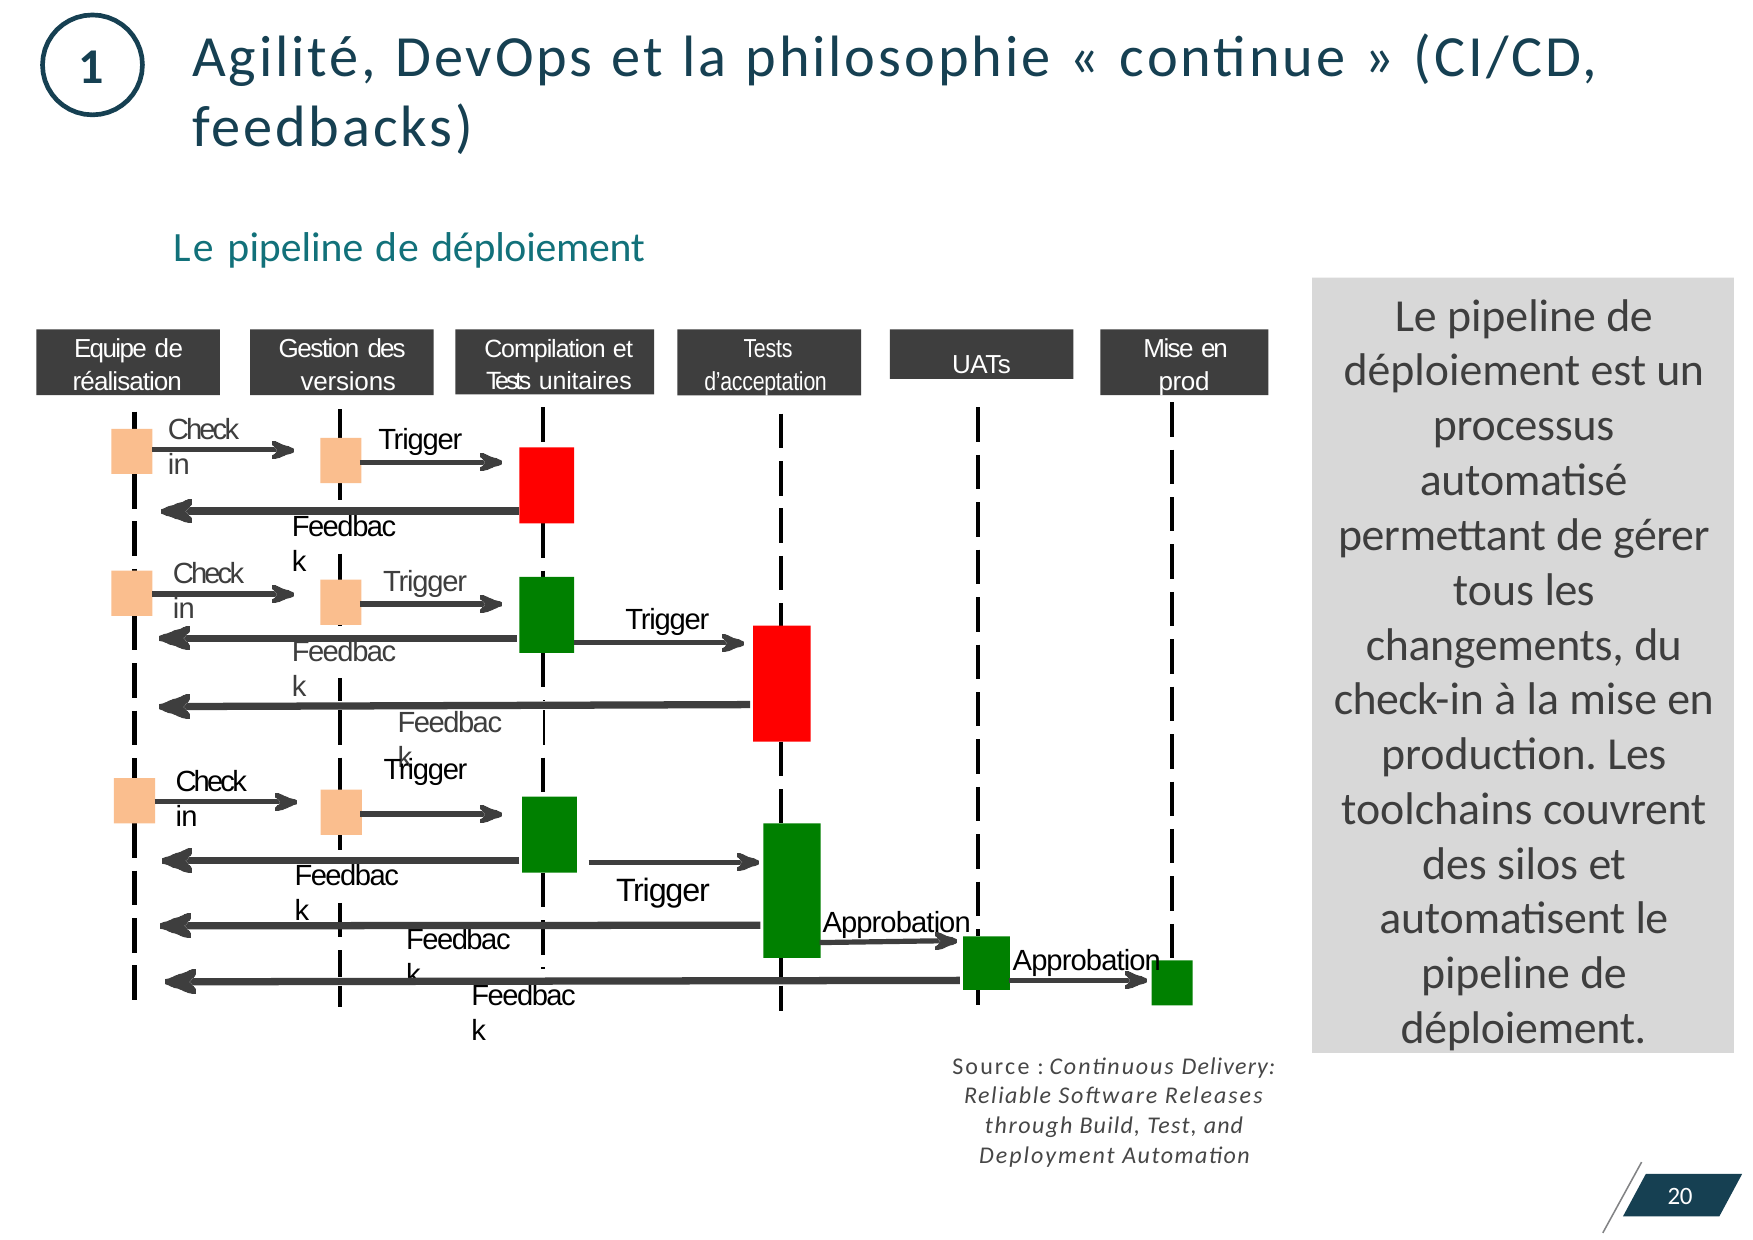

# Agilité, DevOps et la philosophie « continue » (CI/CD, feedbacks)
1
Le pipeline de déploiement
Le pipeline de déploiement est un processus automatisé permettant de gérer tous les changements, du check-in à la mise en production. Les toolchains couvrent des silos et automatisent le pipeline de déploiement.
Tests d’acceptation
UATs
Equipe de réalisation
Gestion des versions
Compilation et Tests unitaires
Mise en prod
Check in
Trigger
Feedback
Check in
Trigger
Trigger
Feedback
Feedback
Trigger
Check in
Feedback
Trigger
Approbation
Feedback
Approbation
Feedback
Source : Continuous Delivery: Reliable Software Releases through Build, Test, and Deployment Automation